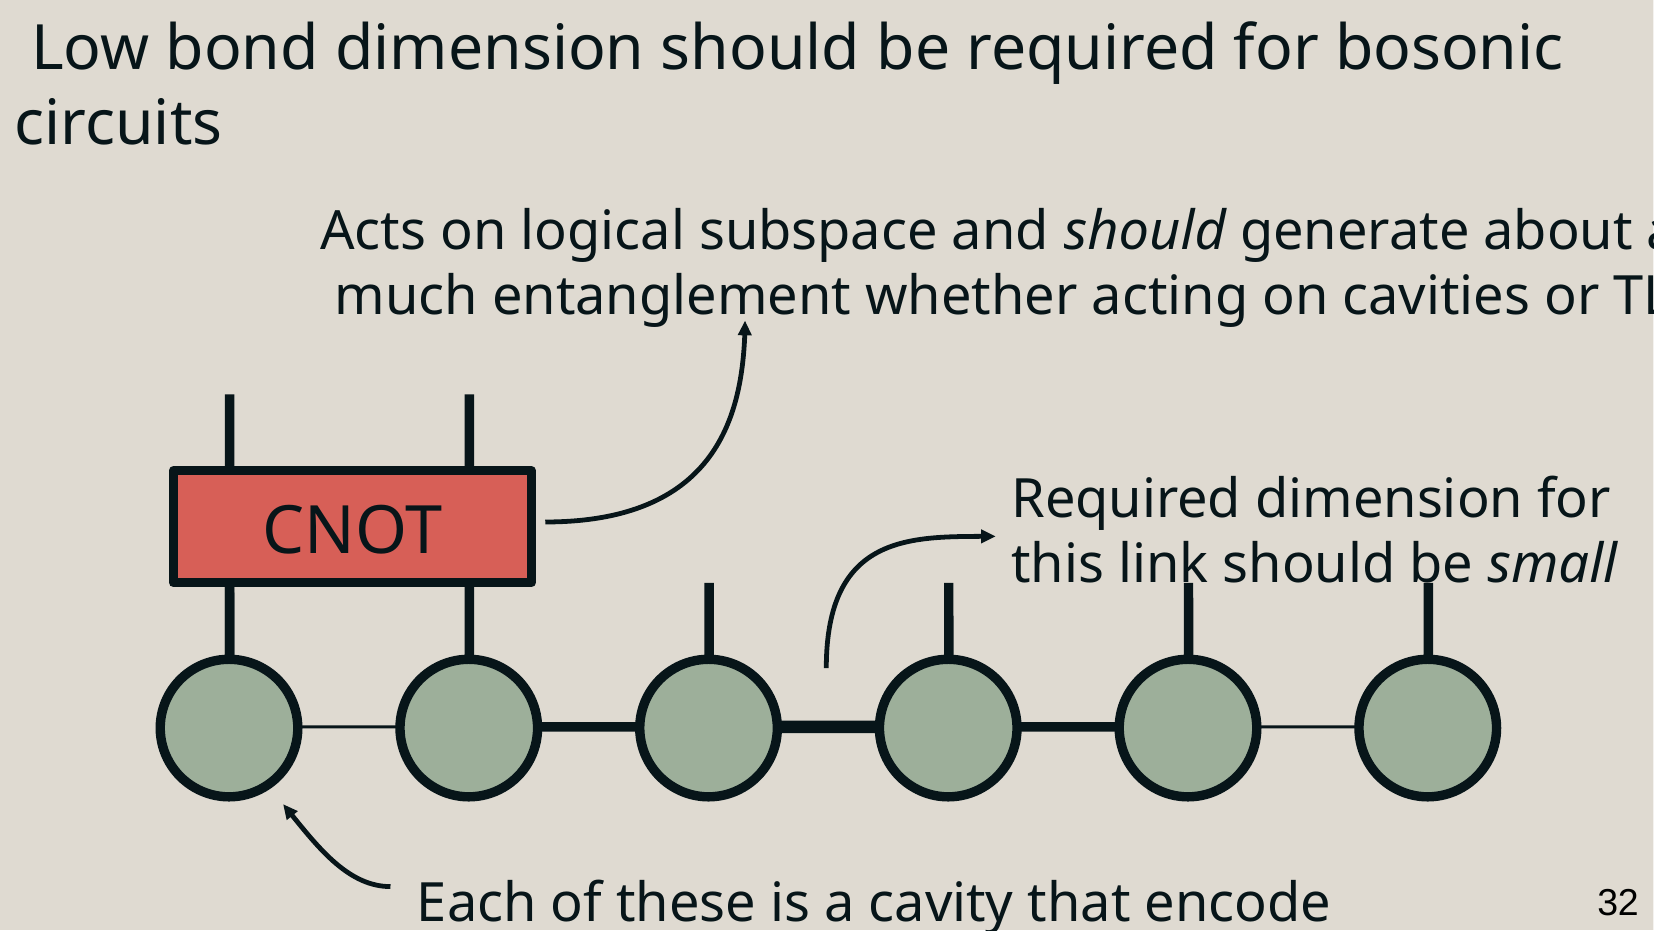

Low bond dimension should be required for bosonic circuits
Acts on logical subspace and should generate about as
 much entanglement whether acting on cavities or TLSs
Required dimension for
this link should be small
CNOT
Each of these is a cavity that encode a qubit